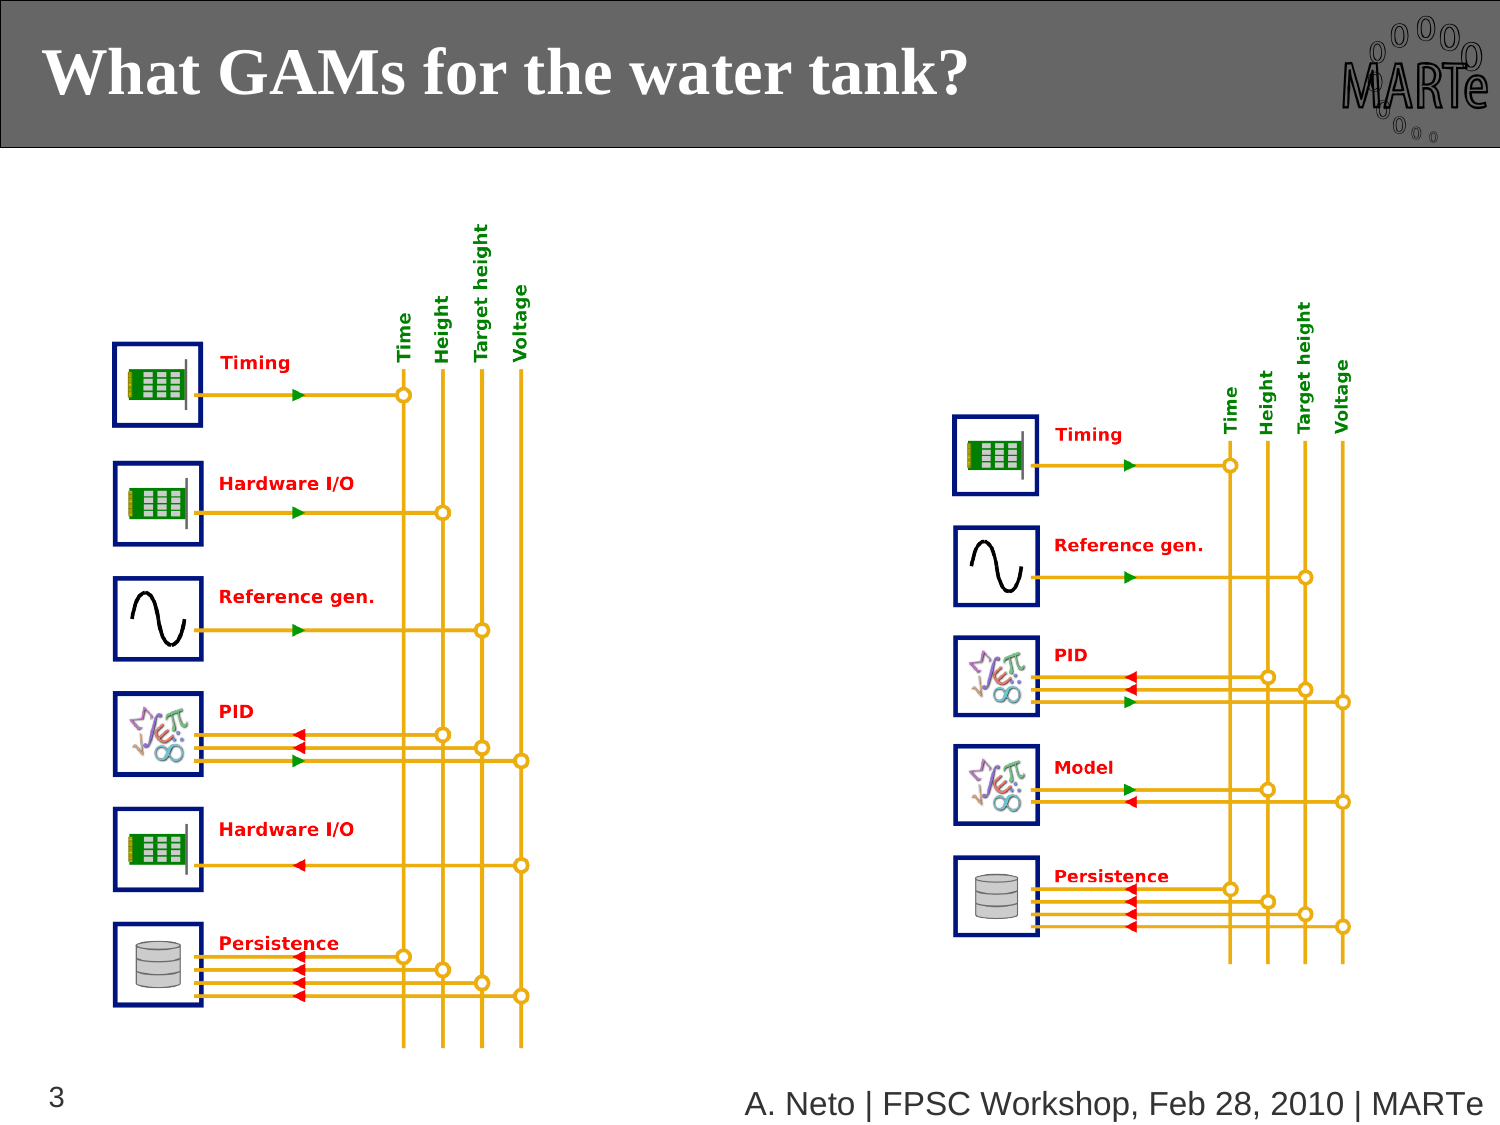

# What GAMs for the water tank?